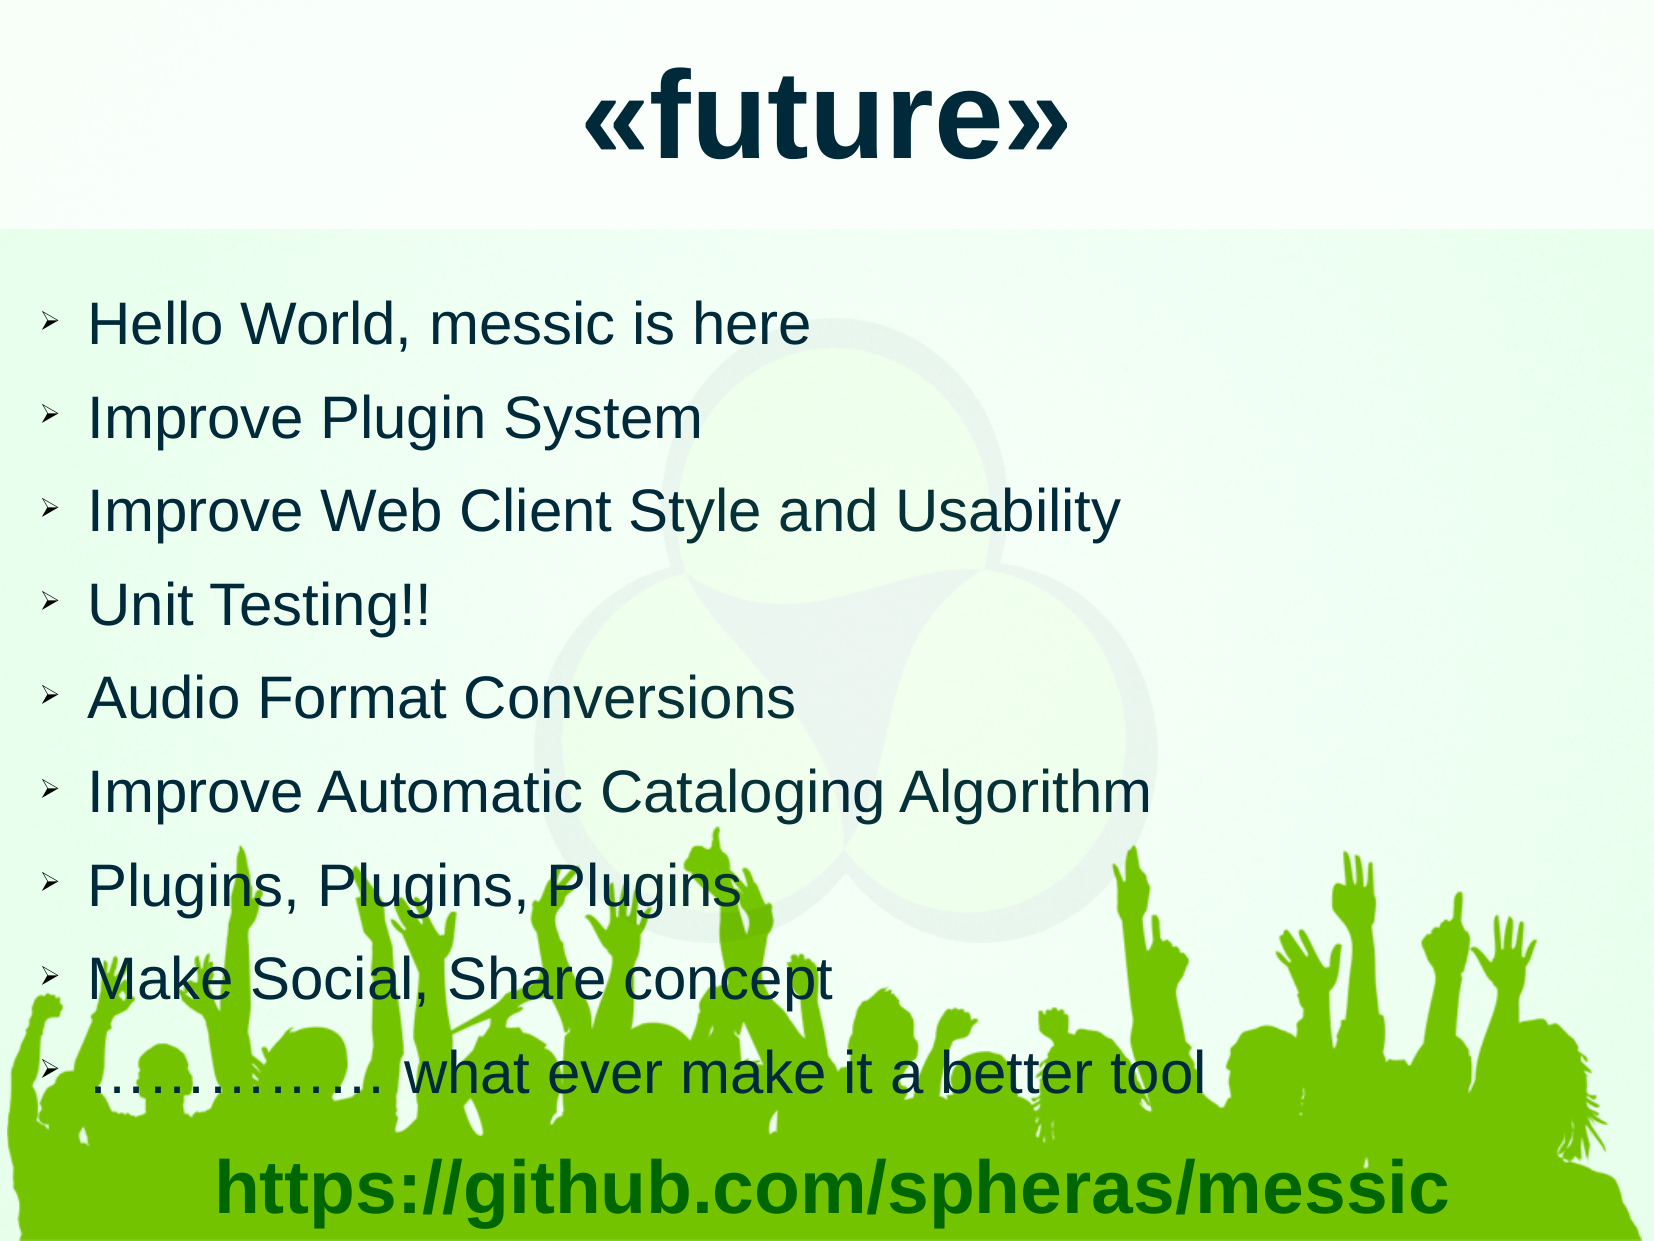

# «future»
Hello World, messic is here
Improve Plugin System
Improve Web Client Style and Usability
Unit Testing!!
Audio Format Conversions
Improve Automatic Cataloging Algorithm
Plugins, Plugins, Plugins
Make Social, Share concept
…………… what ever make it a better tool
https://github.com/spheras/messic